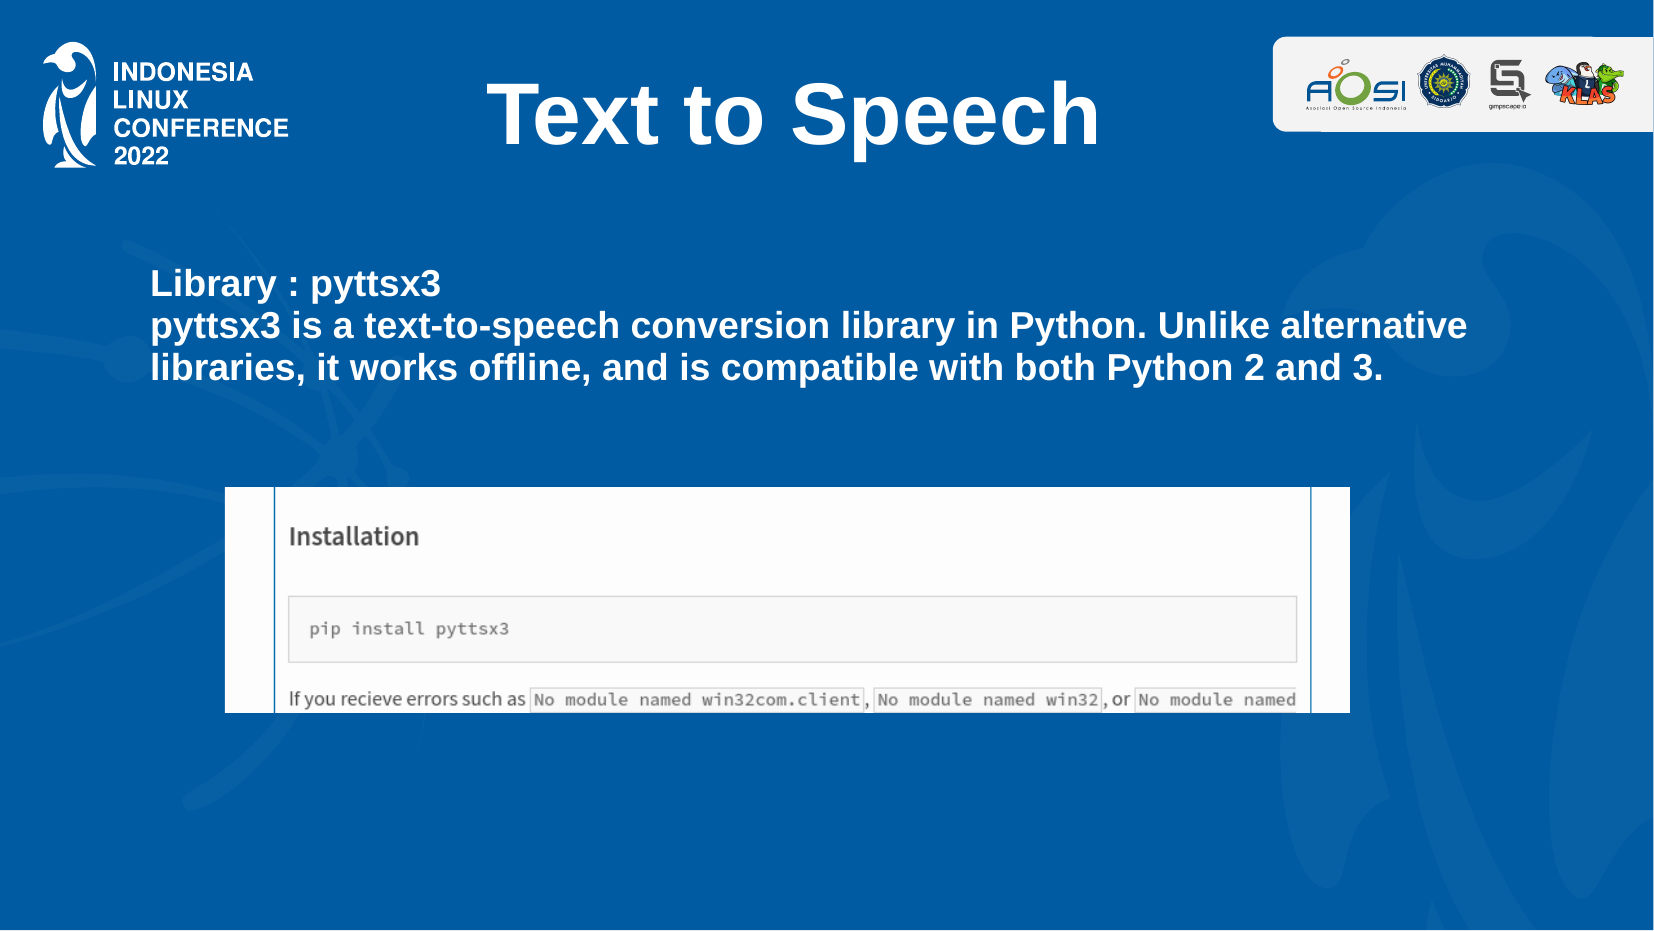

# Text to Speech
Library : pyttsx3
pyttsx3 is a text-to-speech conversion library in Python. Unlike alternative libraries, it works offline, and is compatible with both Python 2 and 3.